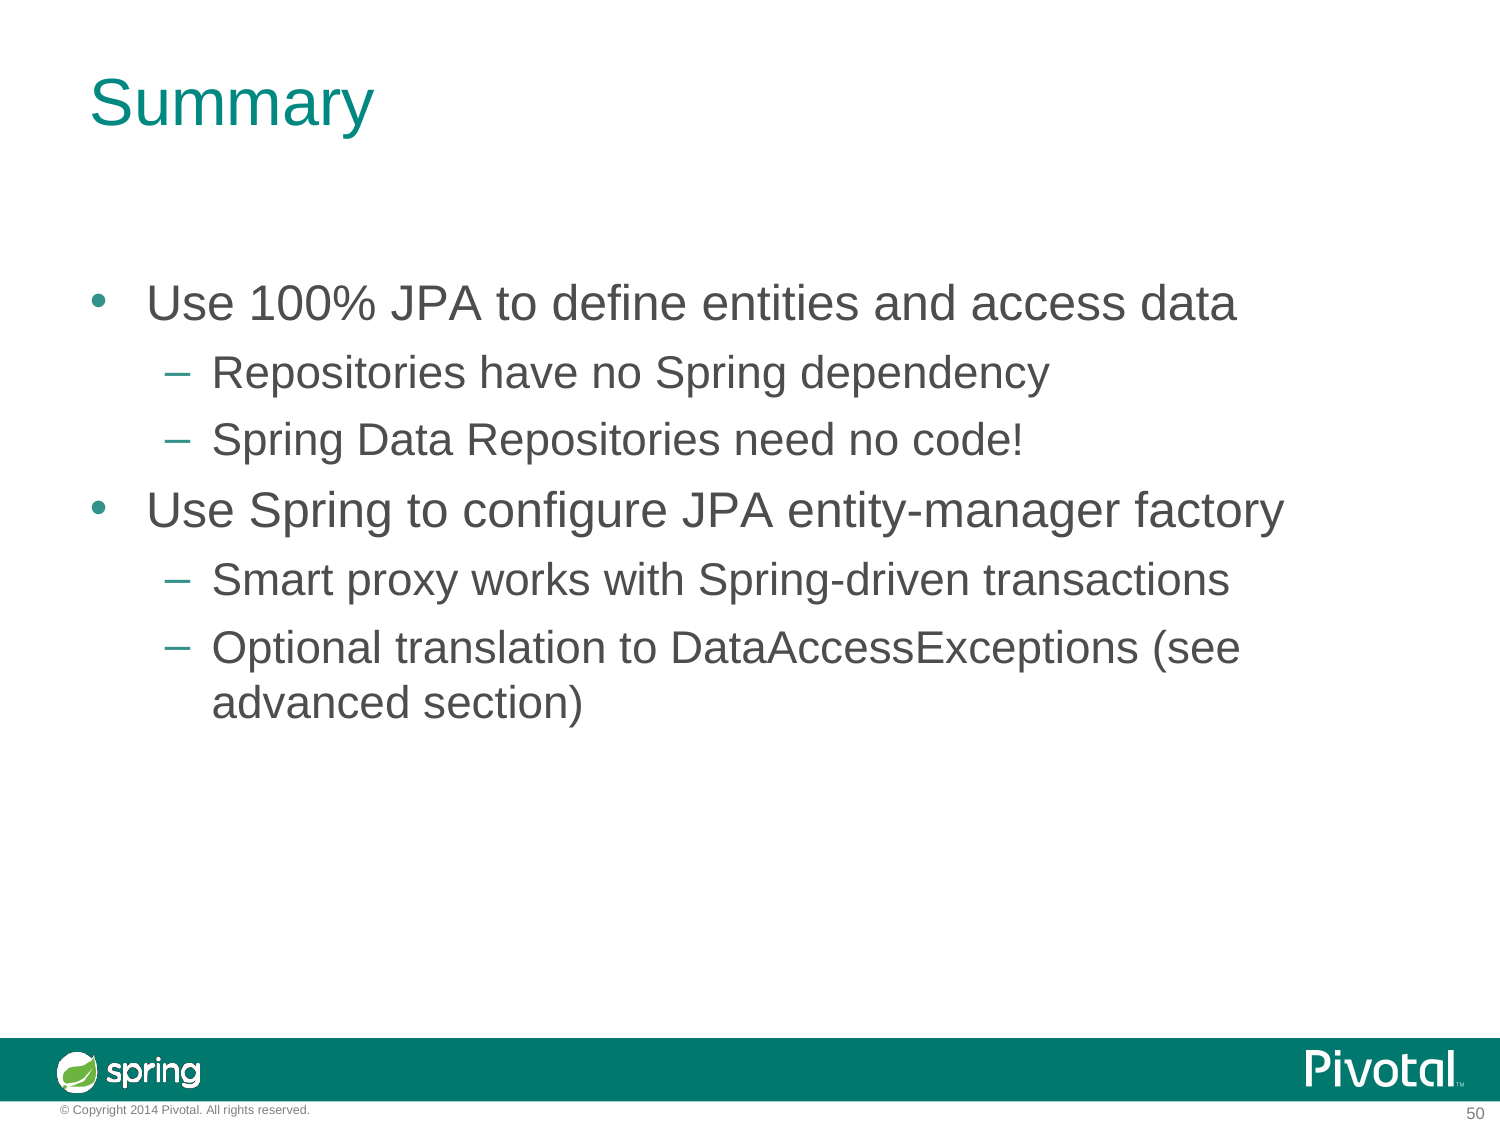

# Summary
Use 100% JPA to define entities and access data
Repositories have no Spring dependency
Spring Data Repositories need no code!
Use Spring to configure JPA entity-manager factory
Smart proxy works with Spring-driven transactions
Optional translation to DataAccessExceptions (see advanced section)